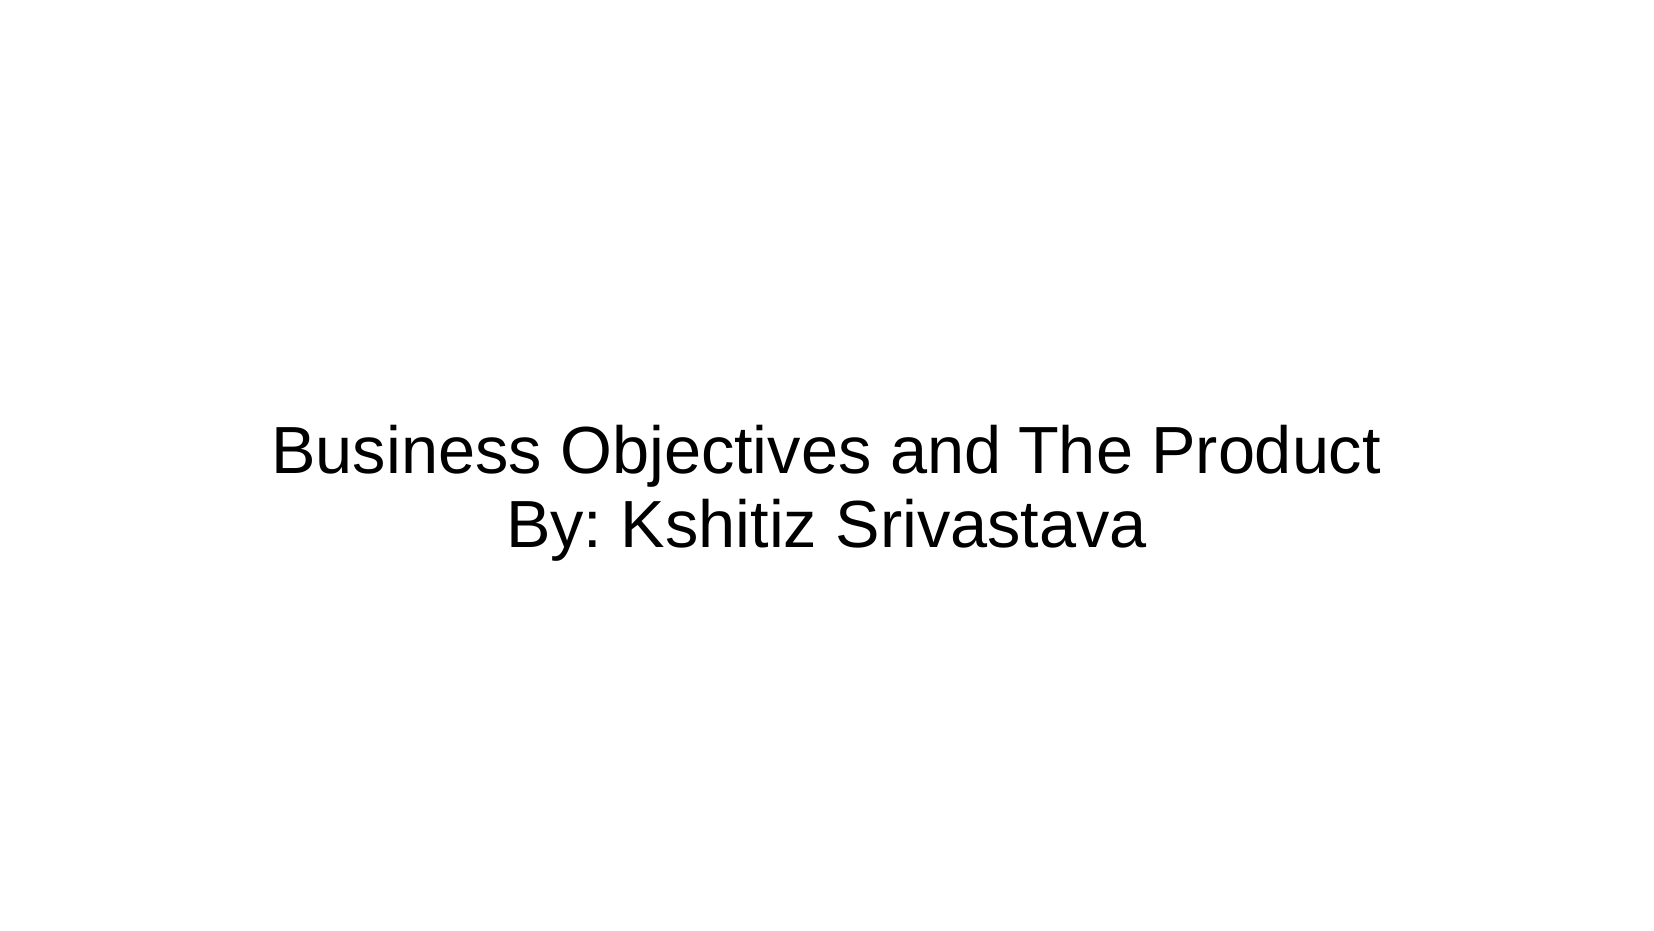

#
Business Objectives and The Product
By: Kshitiz Srivastava